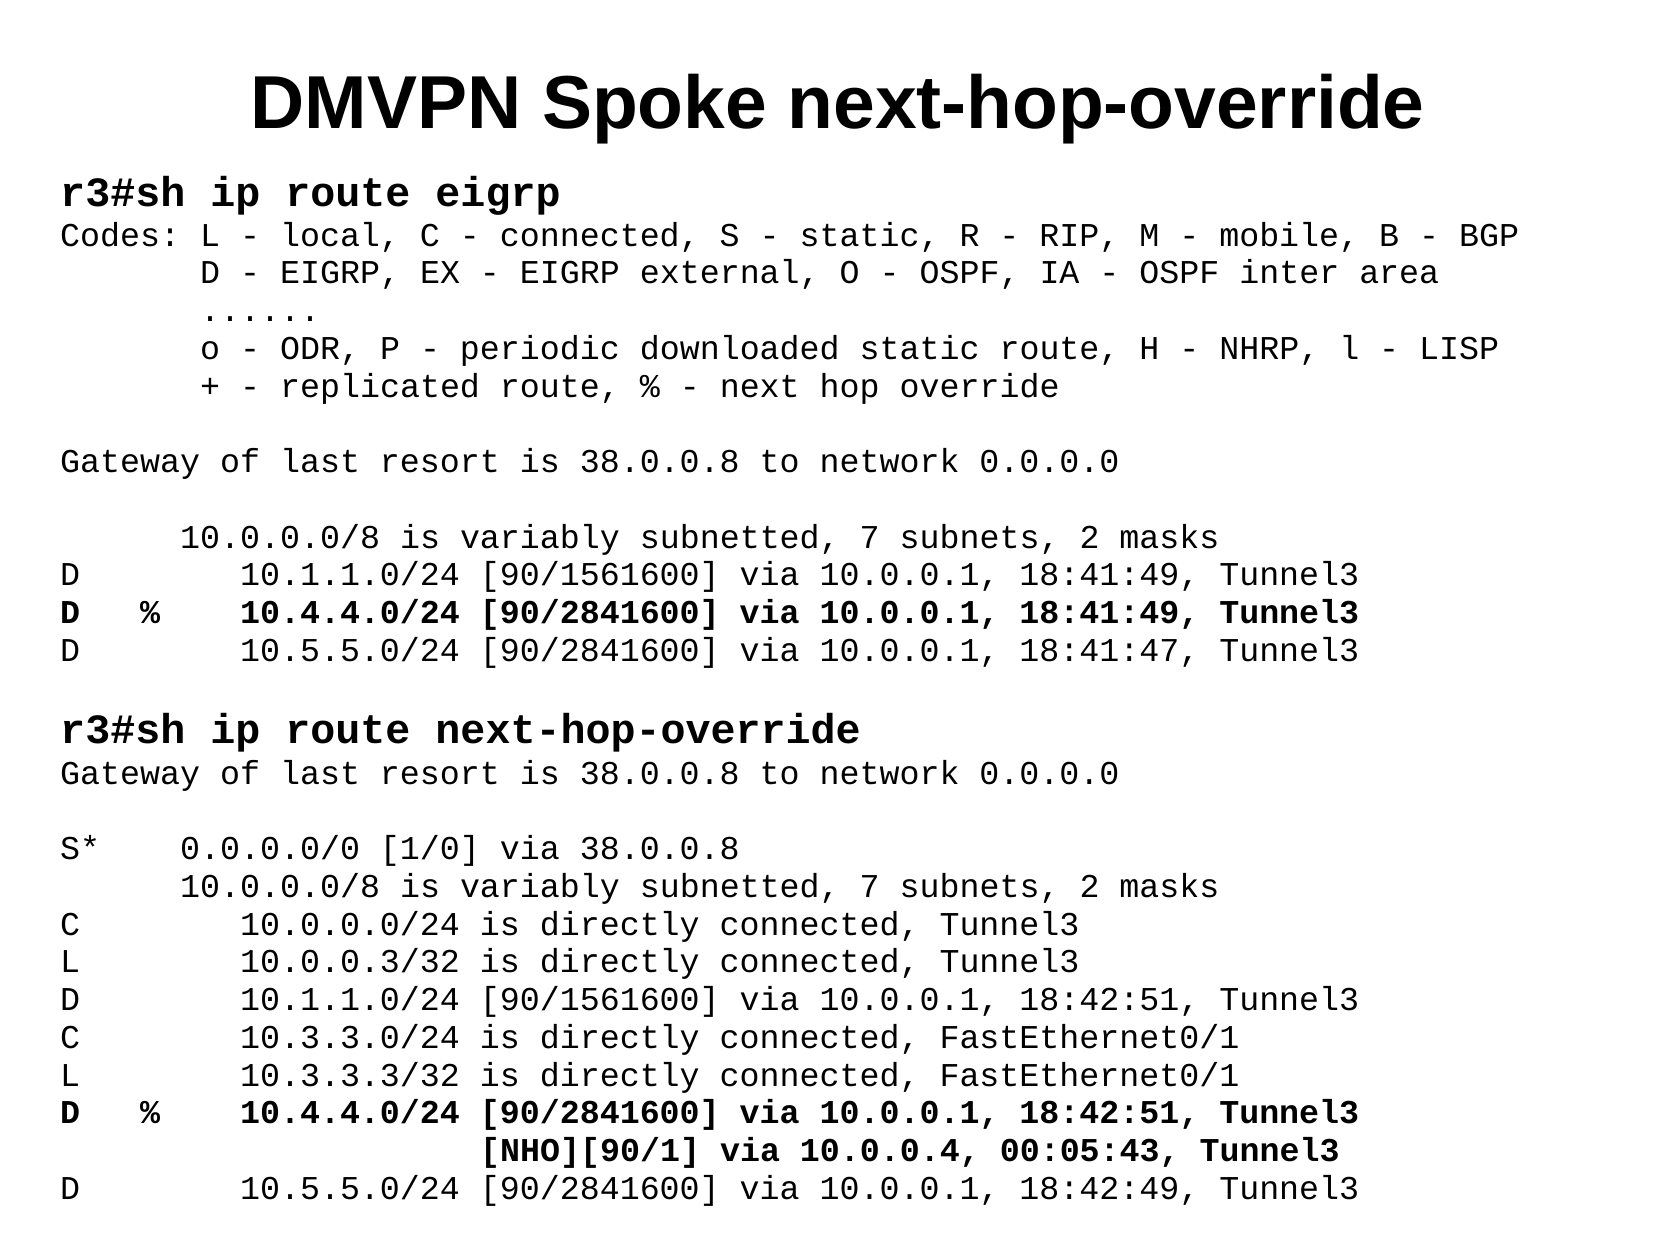

DMVPN Spoke next-hop-override
# r3#sh ip route eigrp
Codes: L - local, C - connected, S - static, R - RIP, M - mobile, B - BGP
 D - EIGRP, EX - EIGRP external, O - OSPF, IA - OSPF inter area
 ......
 o - ODR, P - periodic downloaded static route, H - NHRP, l - LISP
 + - replicated route, % - next hop override
Gateway of last resort is 38.0.0.8 to network 0.0.0.0
 10.0.0.0/8 is variably subnetted, 7 subnets, 2 masks
D 10.1.1.0/24 [90/1561600] via 10.0.0.1, 18:41:49, Tunnel3
D % 10.4.4.0/24 [90/2841600] via 10.0.0.1, 18:41:49, Tunnel3
D 10.5.5.0/24 [90/2841600] via 10.0.0.1, 18:41:47, Tunnel3
r3#sh ip route next-hop-override
Gateway of last resort is 38.0.0.8 to network 0.0.0.0
S* 0.0.0.0/0 [1/0] via 38.0.0.8
 10.0.0.0/8 is variably subnetted, 7 subnets, 2 masks
C 10.0.0.0/24 is directly connected, Tunnel3
L 10.0.0.3/32 is directly connected, Tunnel3
D 10.1.1.0/24 [90/1561600] via 10.0.0.1, 18:42:51, Tunnel3
C 10.3.3.0/24 is directly connected, FastEthernet0/1
L 10.3.3.3/32 is directly connected, FastEthernet0/1
D % 10.4.4.0/24 [90/2841600] via 10.0.0.1, 18:42:51, Tunnel3
 [NHO][90/1] via 10.0.0.4, 00:05:43, Tunnel3
D 10.5.5.0/24 [90/2841600] via 10.0.0.1, 18:42:49, Tunnel3